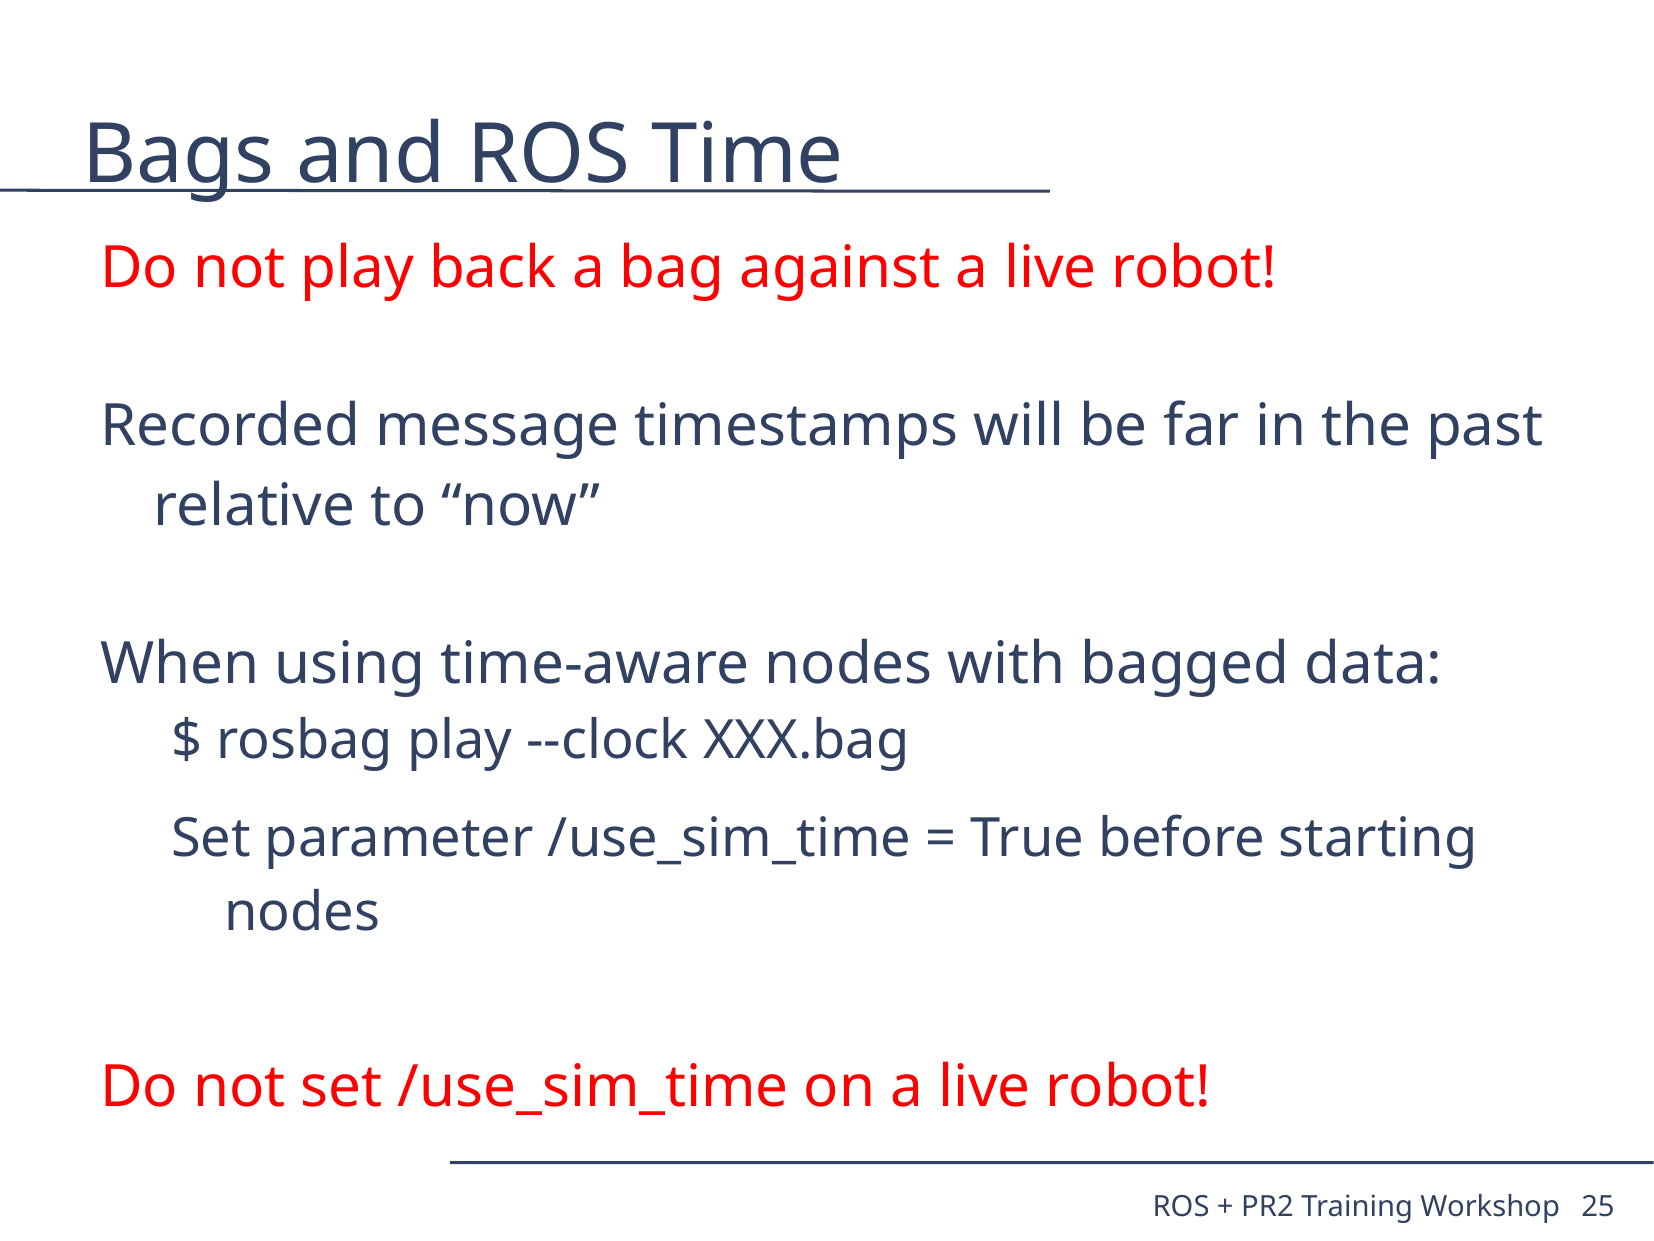

# Bags and ROS Time
Do not play back a bag against a live robot!
Recorded message timestamps will be far in the past relative to “now”
When using time-aware nodes with bagged data:
$ rosbag play --clock XXX.bag
Set parameter /use_sim_time = True before starting nodes
Do not set /use_sim_time on a live robot!